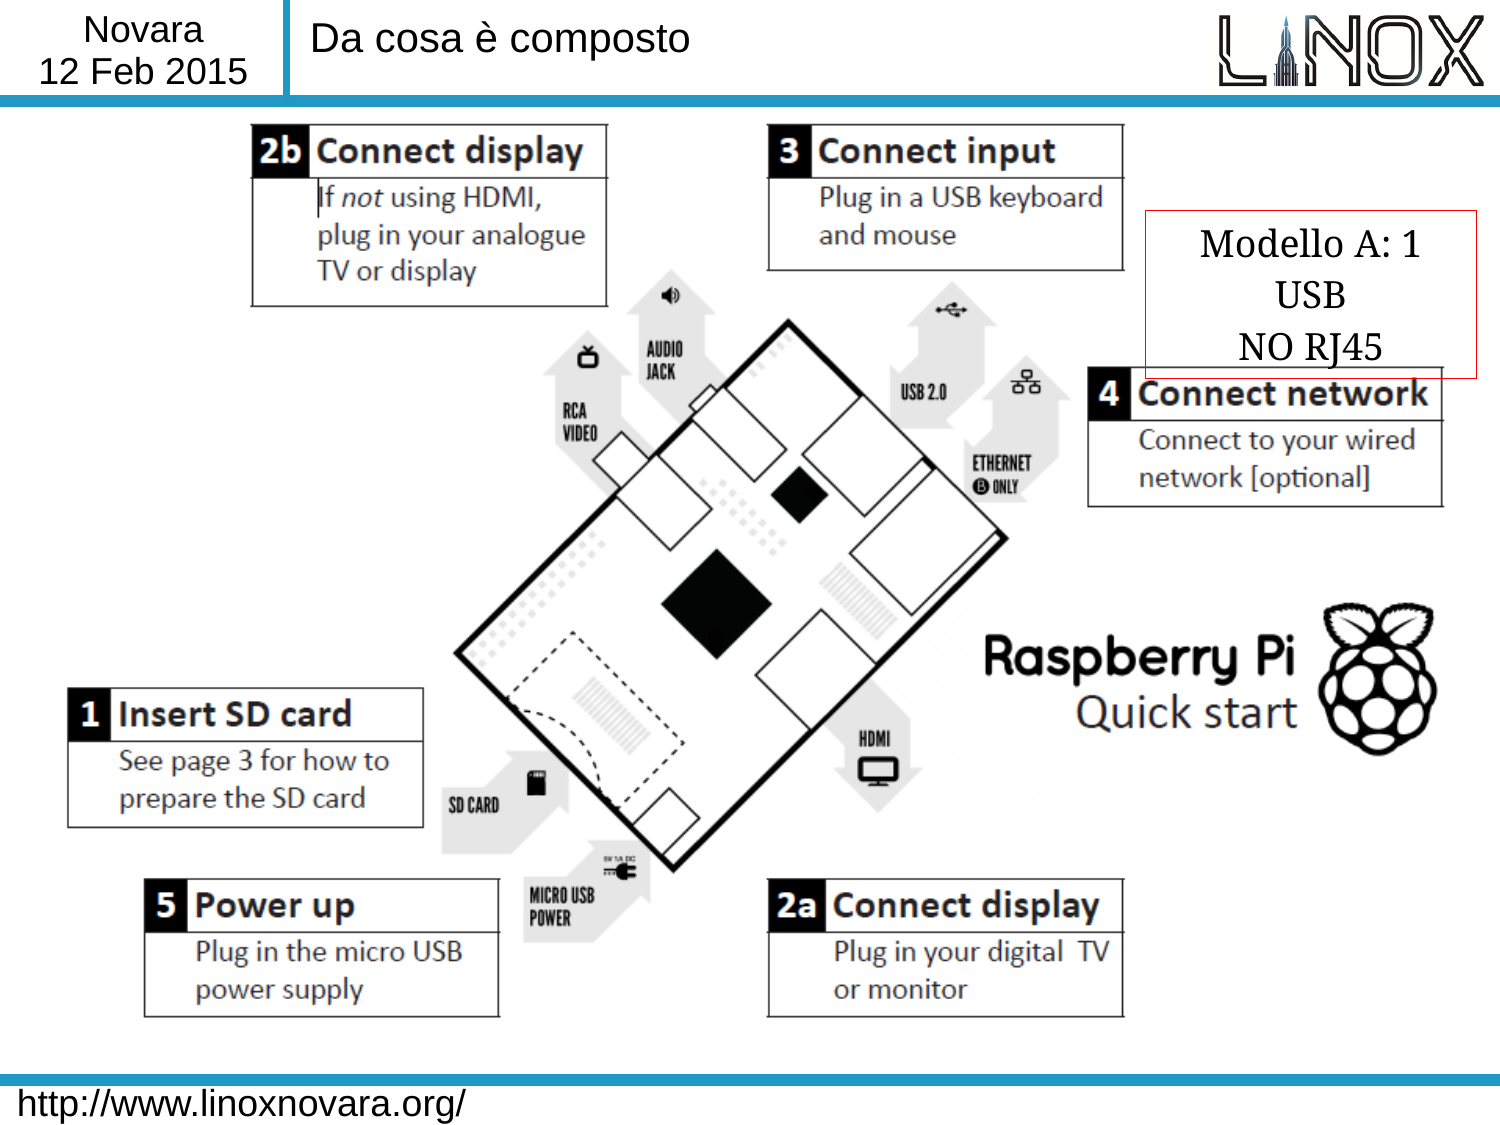

# Da cosa è composto
Modello A: 1 USB
NO RJ45